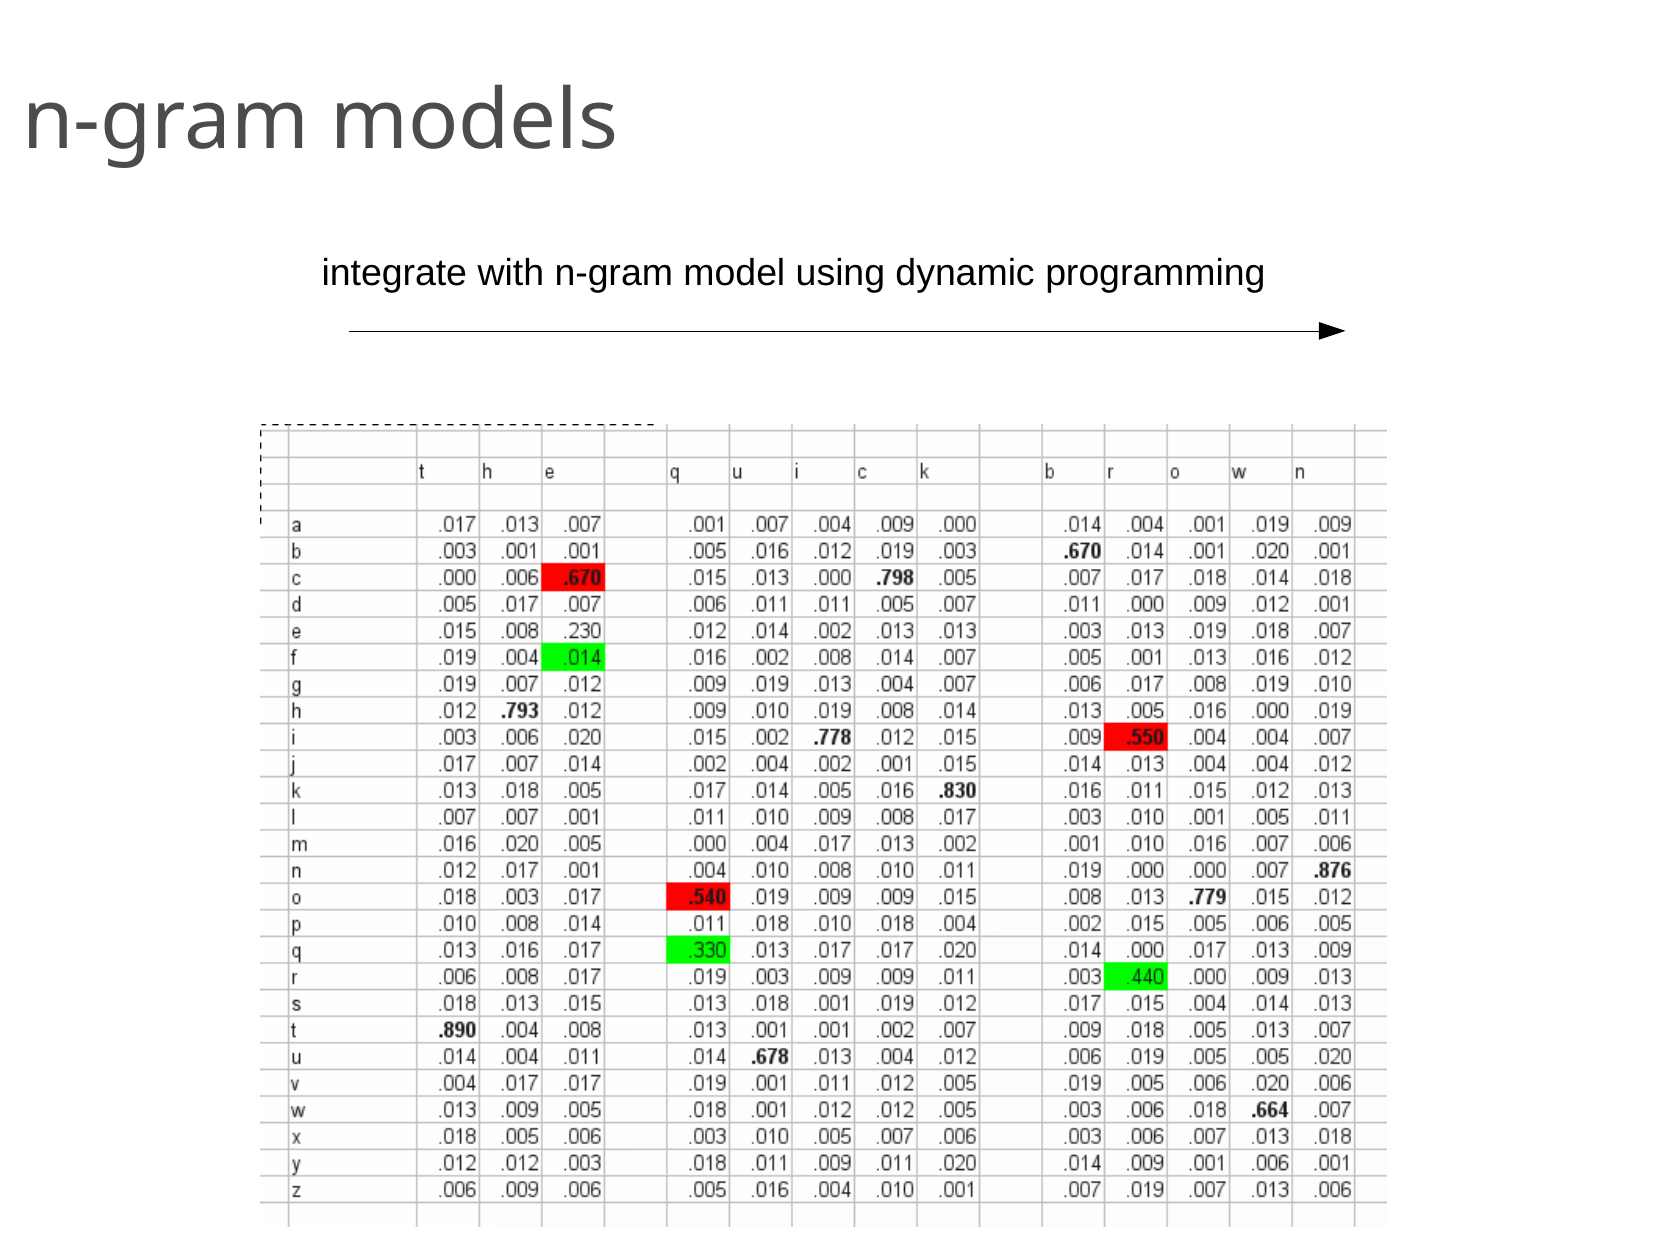

# n-gram models
integrate with n-gram model using dynamic programming